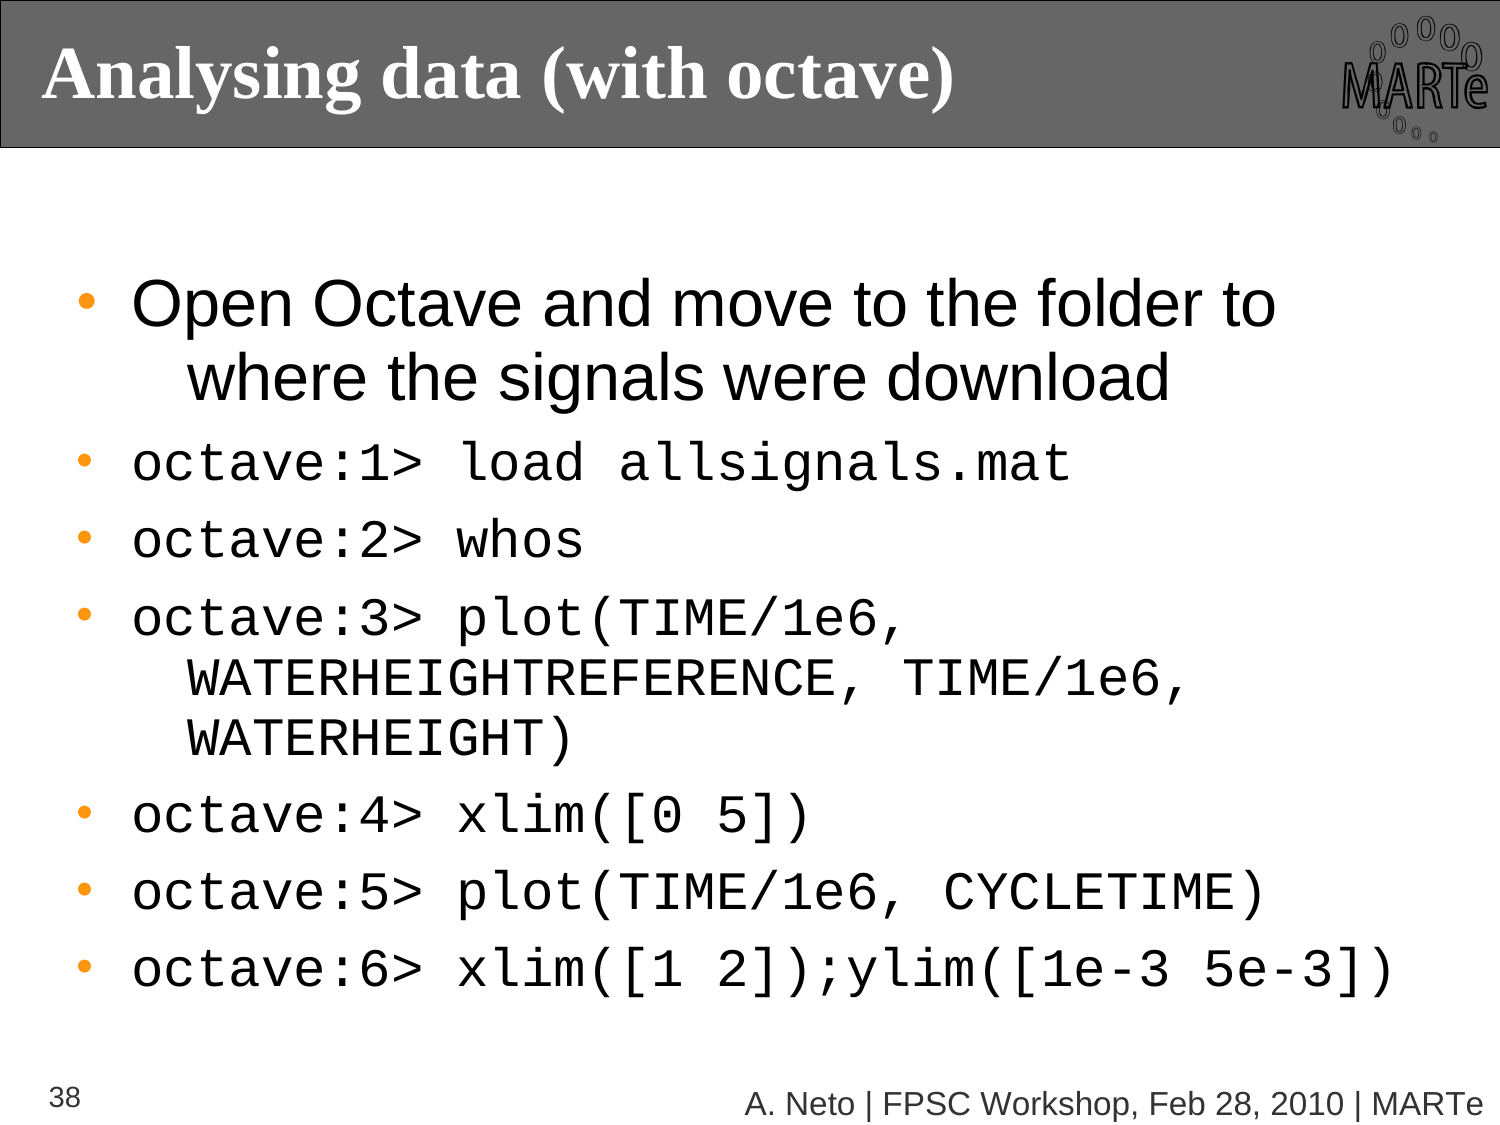

# Analysing data (with octave)
Open Octave and move to the folder to where the signals were download
octave:1> load allsignals.mat
octave:2> whos
octave:3> plot(TIME/1e6, WATERHEIGHTREFERENCE, TIME/1e6, WATERHEIGHT)
octave:4> xlim([0 5])
octave:5> plot(TIME/1e6, CYCLETIME)
octave:6> xlim([1 2]);ylim([1e-3 5e-3])